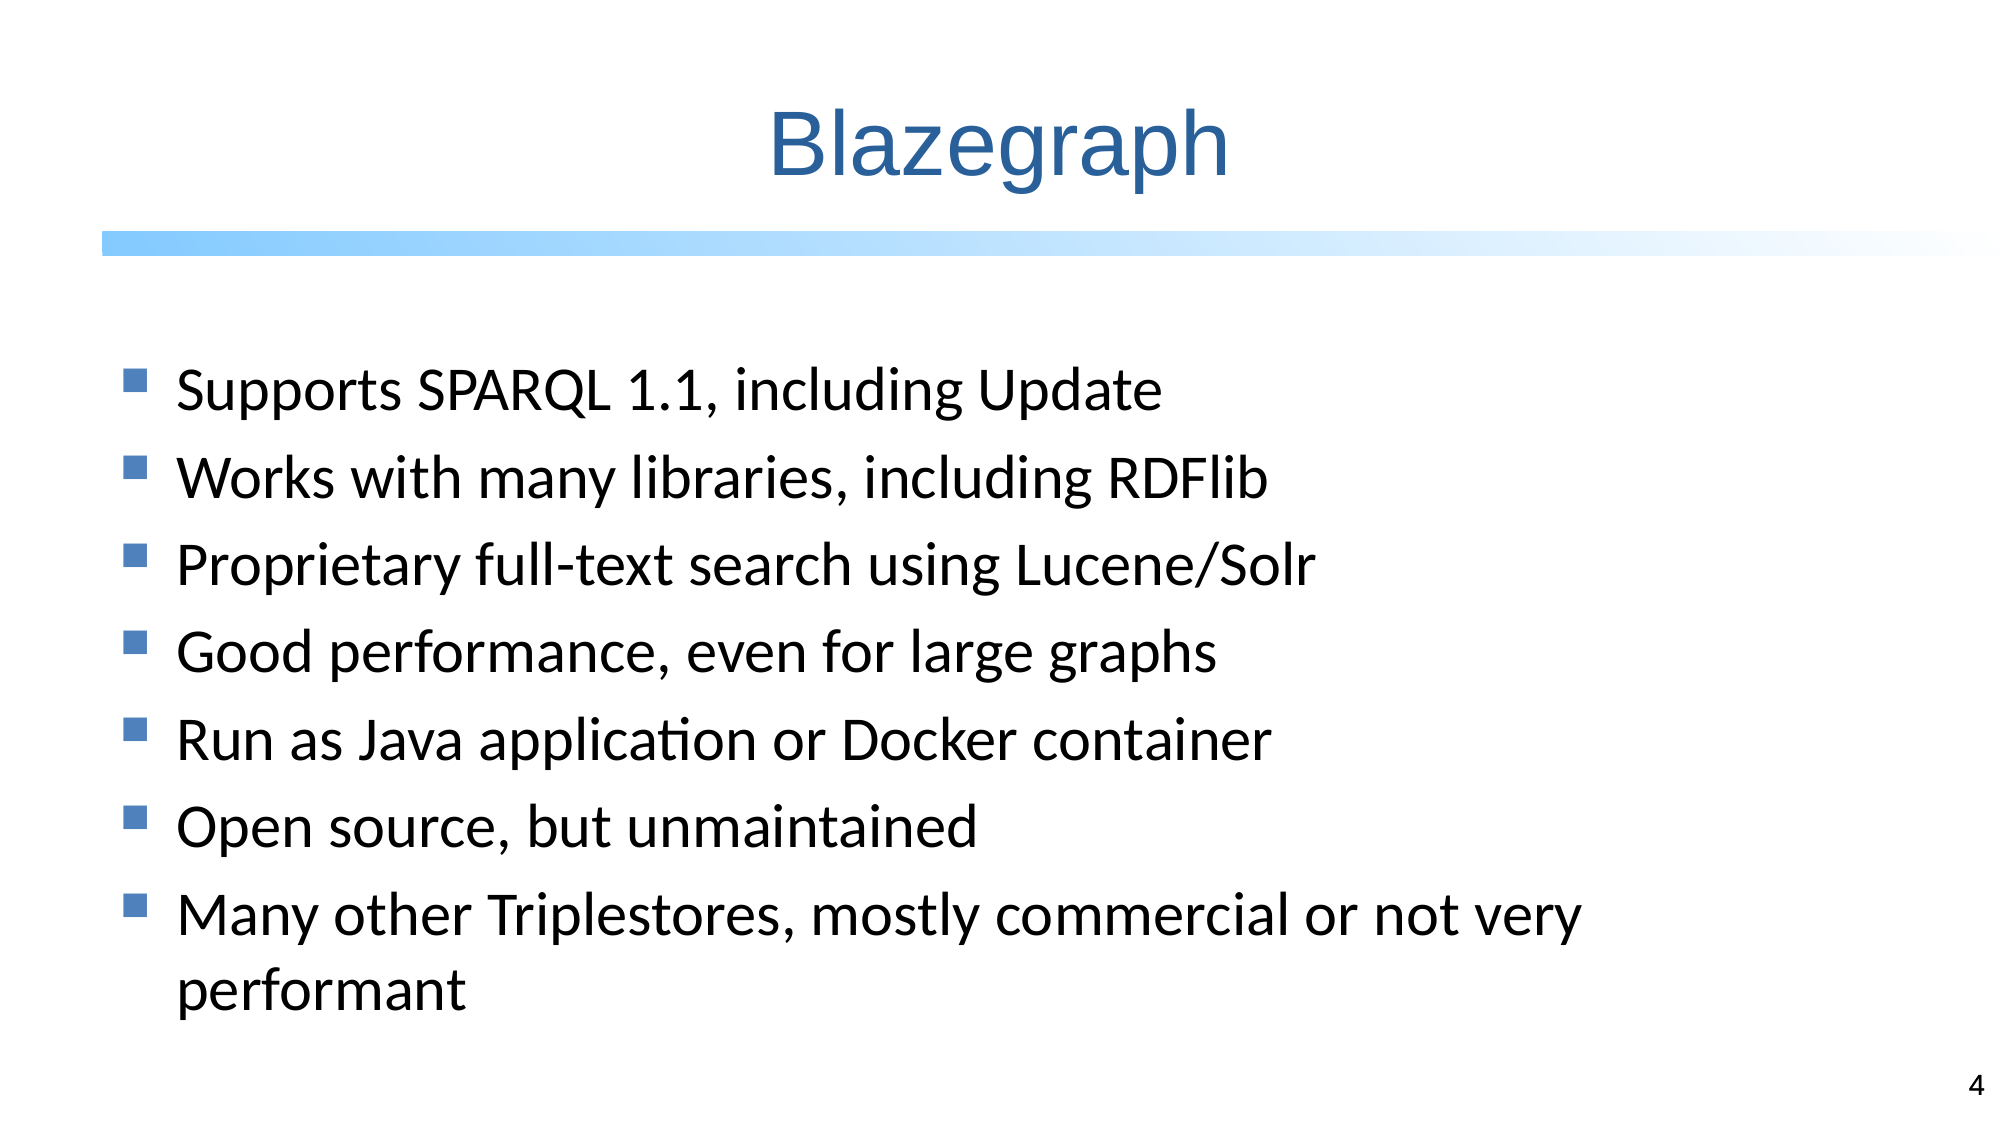

# Blazegraph
Supports SPARQL 1.1, including Update
Works with many libraries, including RDFlib
Proprietary full-text search using Lucene/Solr
Good performance, even for large graphs
Run as Java application or Docker container
Open source, but unmaintained
Many other Triplestores, mostly commercial or not very performant